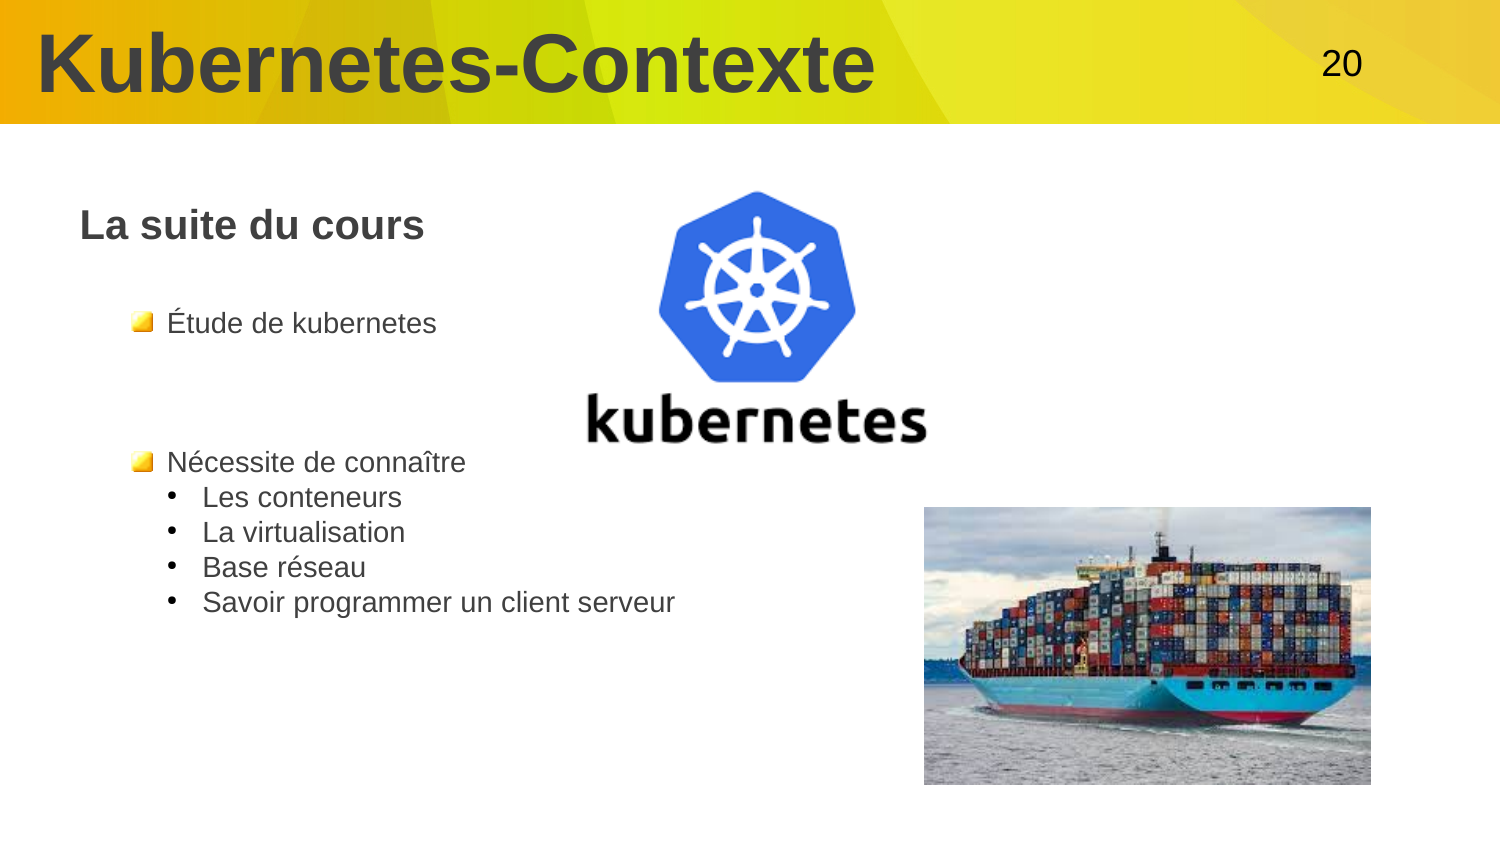

Kubernetes-Contexte
La suite du cours
Étude de kubernetes
Nécessite de connaître
Les conteneurs
La virtualisation
Base réseau
Savoir programmer un client serveur